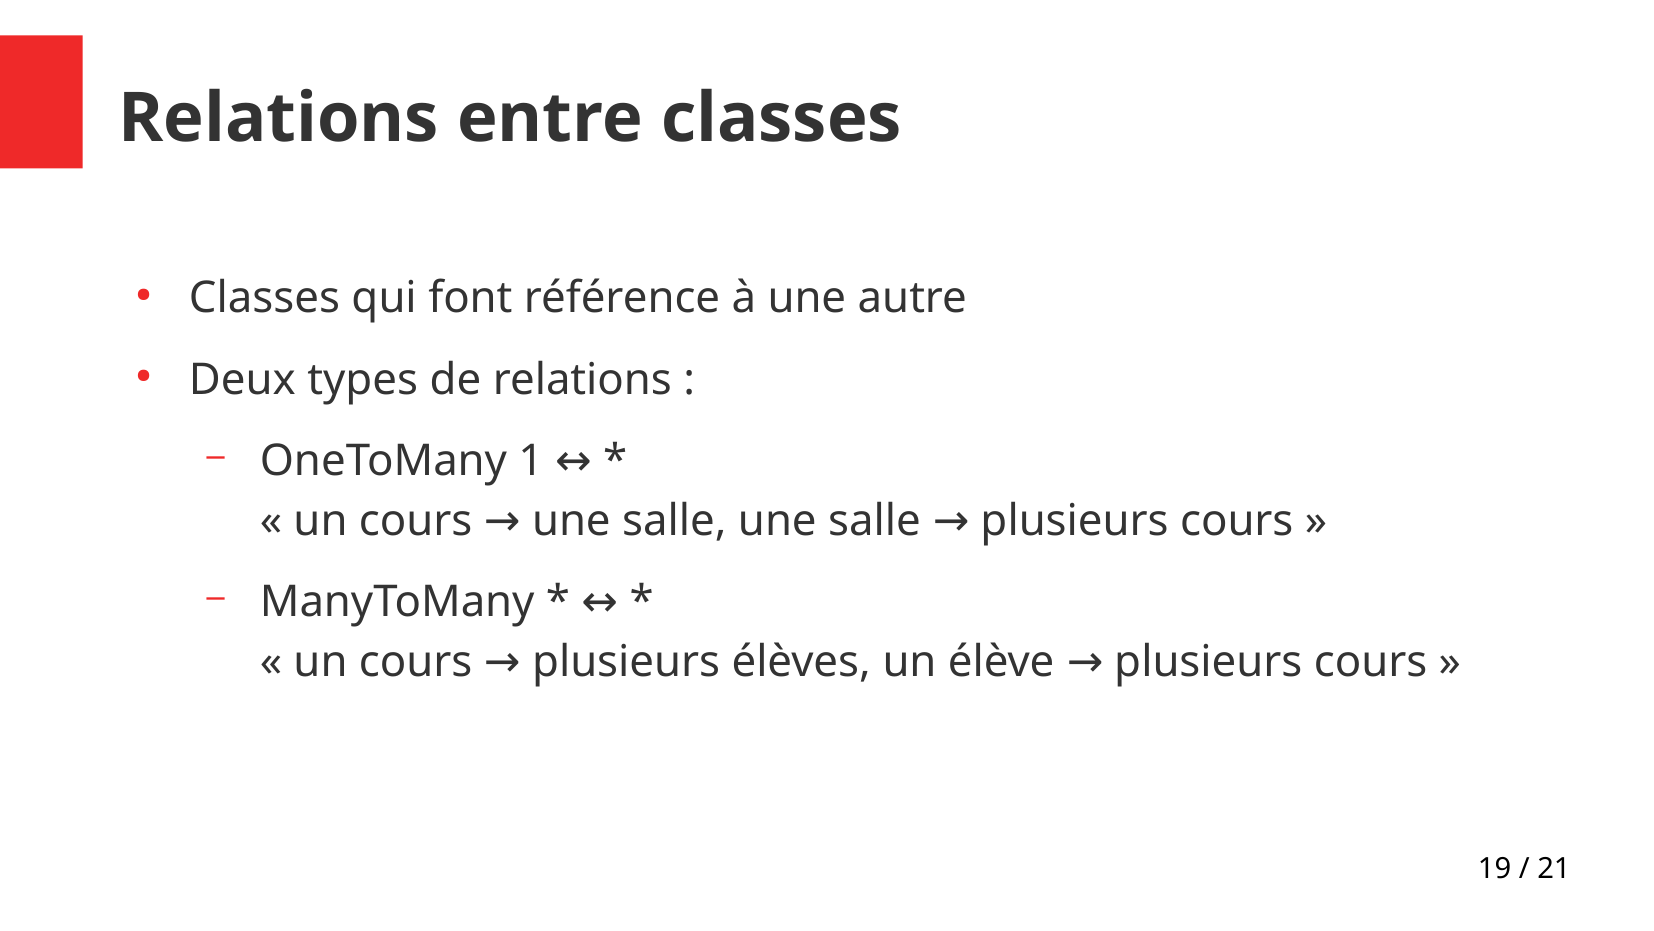

# Relations entre classes
Classes qui font référence à une autre
Deux types de relations :
OneToMany 1 ↔ *
« un cours → une salle, une salle → plusieurs cours »
ManyToMany * ↔ *
« un cours → plusieurs élèves, un élève → plusieurs cours »
19